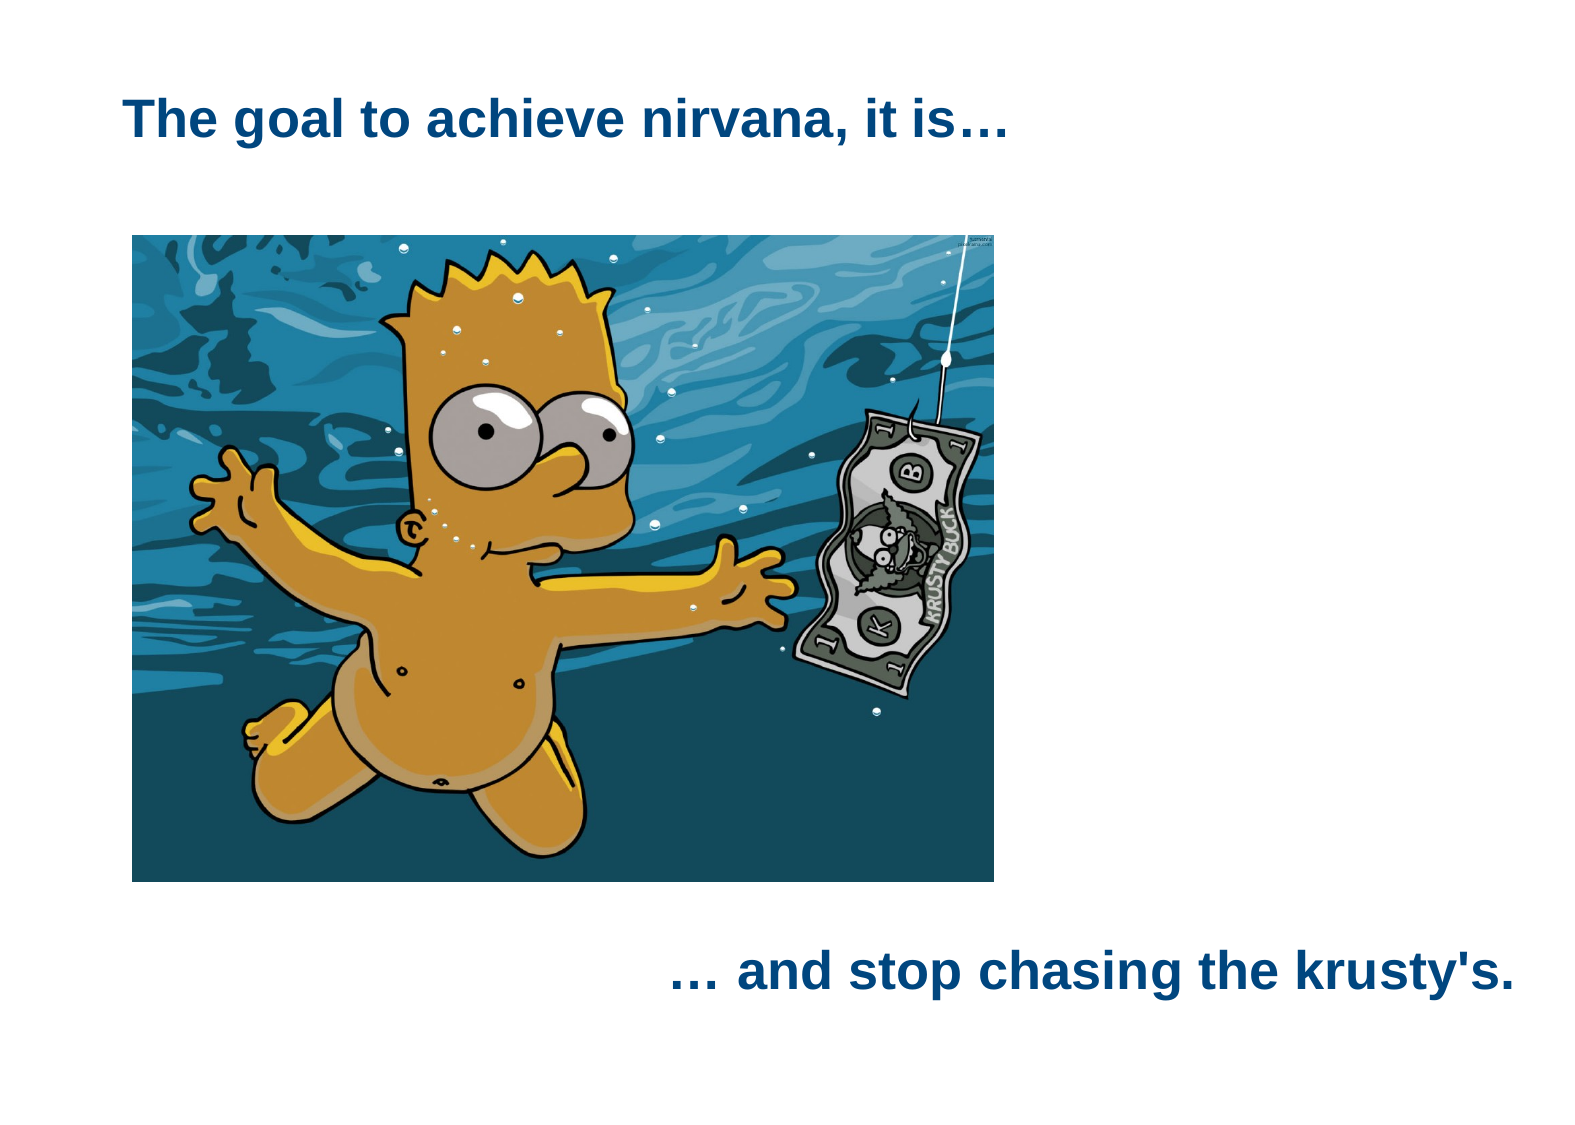

# The goal to achieve nirvana, it is…
… and stop chasing the krusty's.